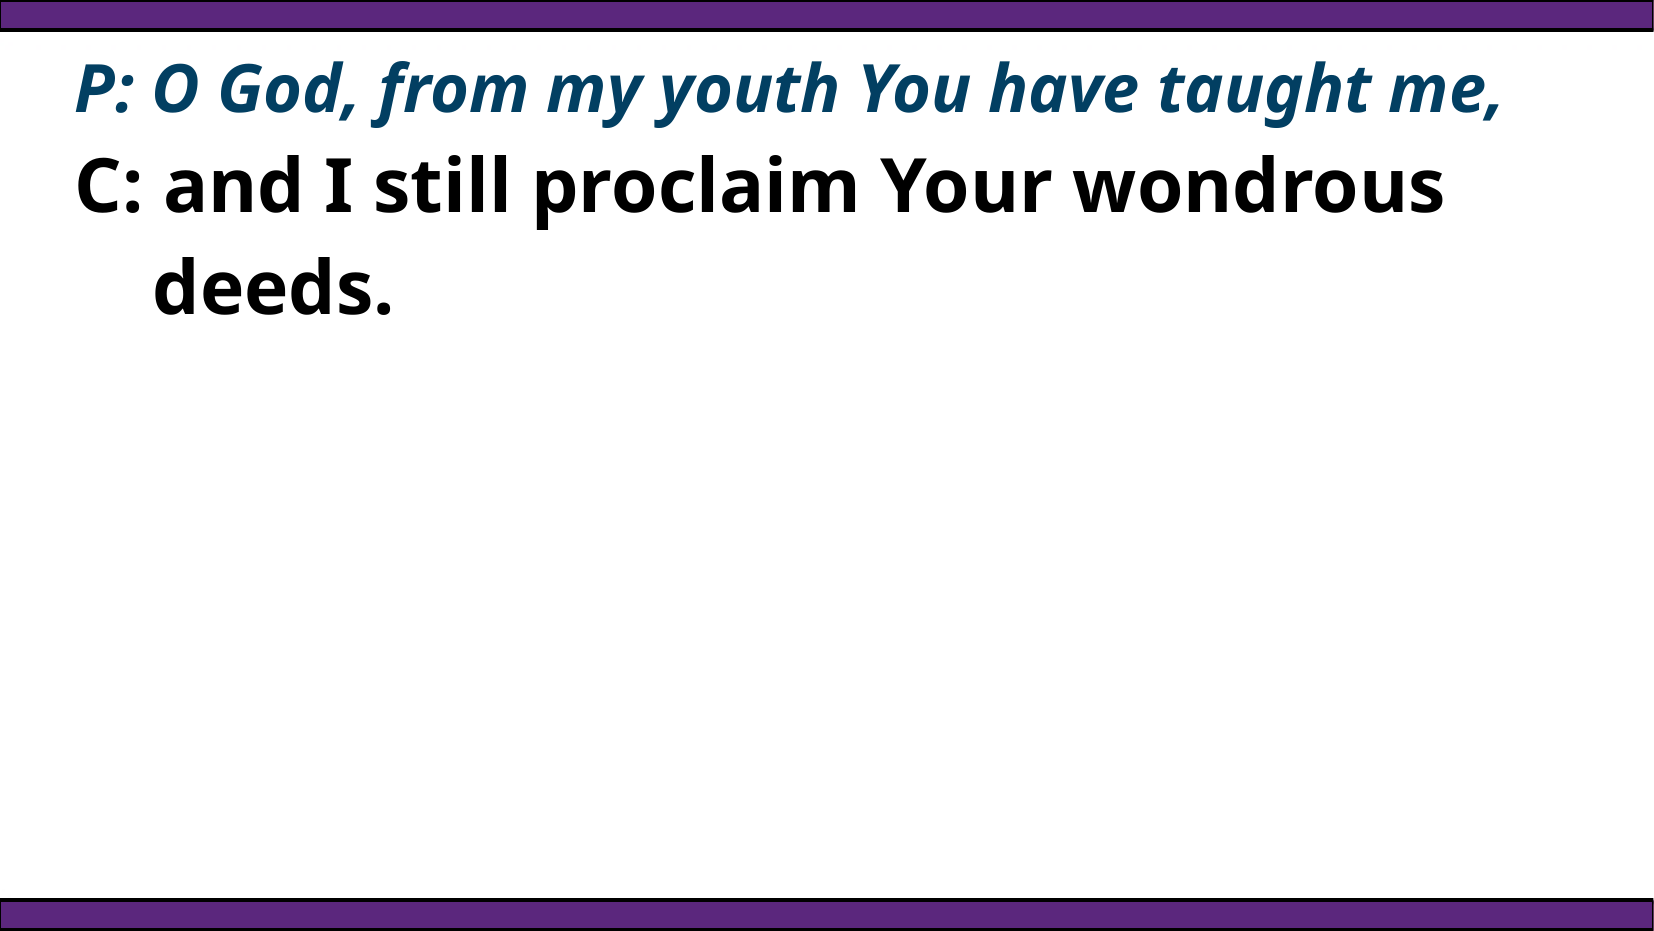

P: O God, from my youth You have taught me,
C: and I still proclaim Your wondrous
 deeds.